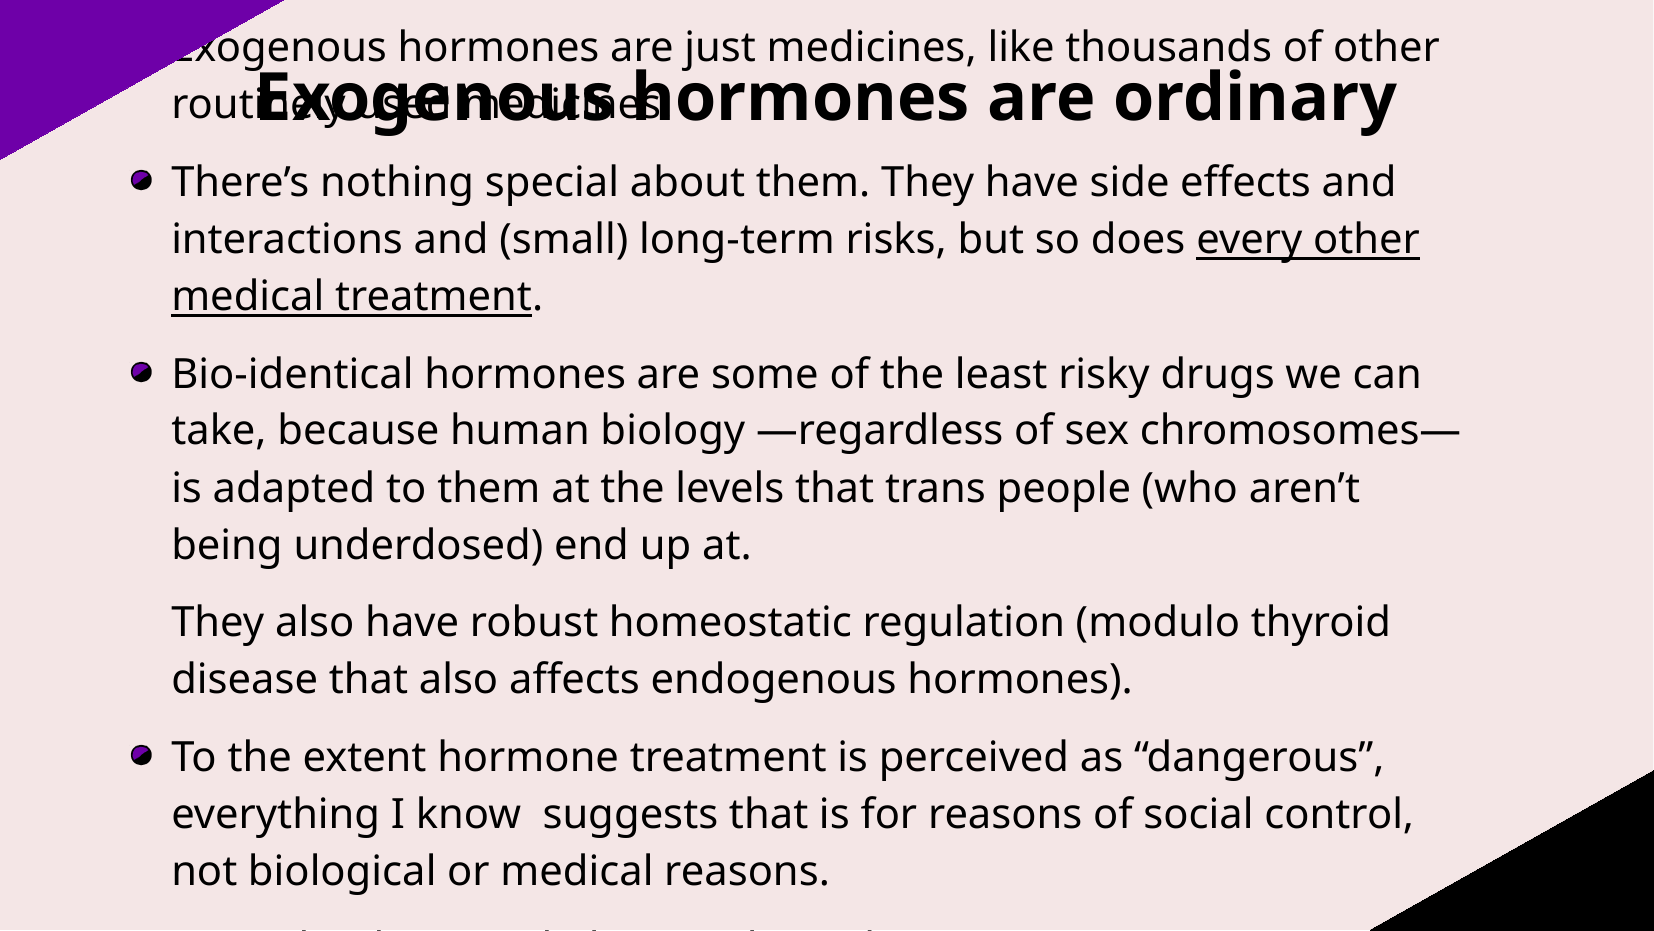

Exogenous hormones are just medicines, like thousands of other routinely used medicines.
There’s nothing special about them. They have side effects and interactions and (small) long-term risks, but so does every other medical treatment.
Bio-identical hormones are some of the least risky drugs we can take, because human biology —regardless of sex chromosomes— is adapted to them at the levels that trans people (who aren’t being underdosed) end up at.
They also have robust homeostatic regulation (modulo thyroid disease that also affects endogenous hormones).
To the extent hormone treatment is perceived as “dangerous”, everything I know suggests that is for reasons of social control, not biological or medical reasons.
Never let them gaslight you about this.
# Exogenous hormones are ordinary